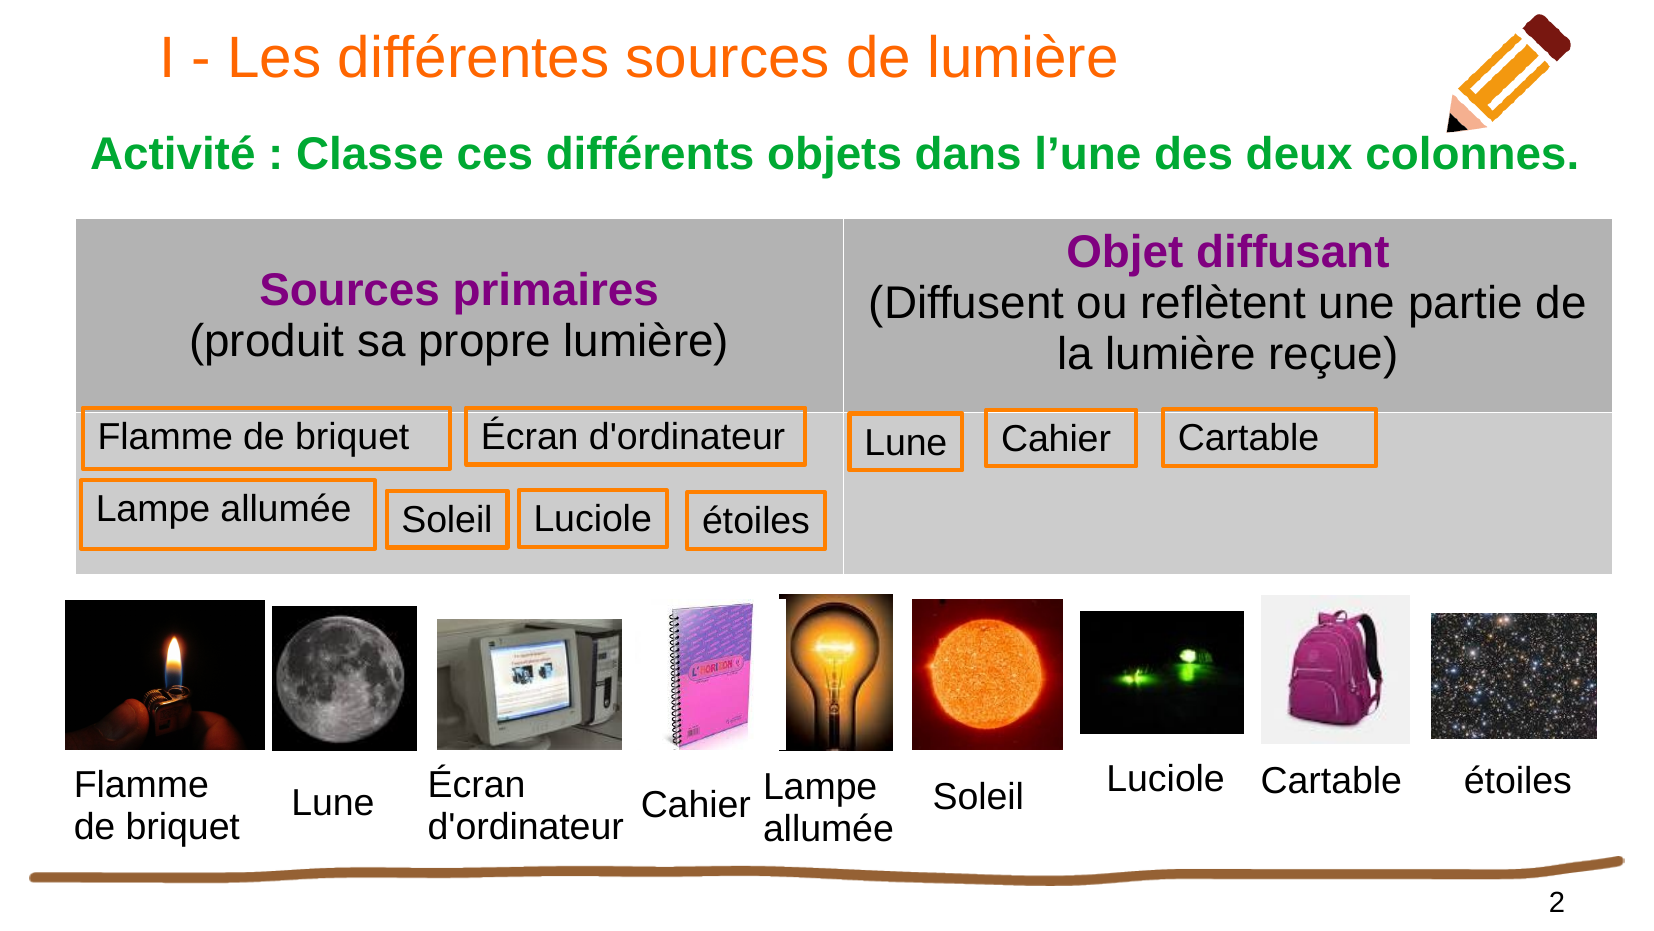

# I - Les différentes sources de lumière
Activité : Classe ces différents objets dans l’une des deux colonnes.
| Sources primaires (produit sa propre lumière) | Objet diffusant (Diffusent ou reflètent une partie de la lumière reçue) |
| --- | --- |
| | |
Flamme de briquet
Écran d'ordinateur
Cartable
Cahier
Lune
Lampe allumée
Luciole
Soleil
étoiles
Luciole
Cartable
étoiles
Écran d'ordinateur
Flamme de briquet
Lampe allumée
Soleil
Lune
Cahier
2